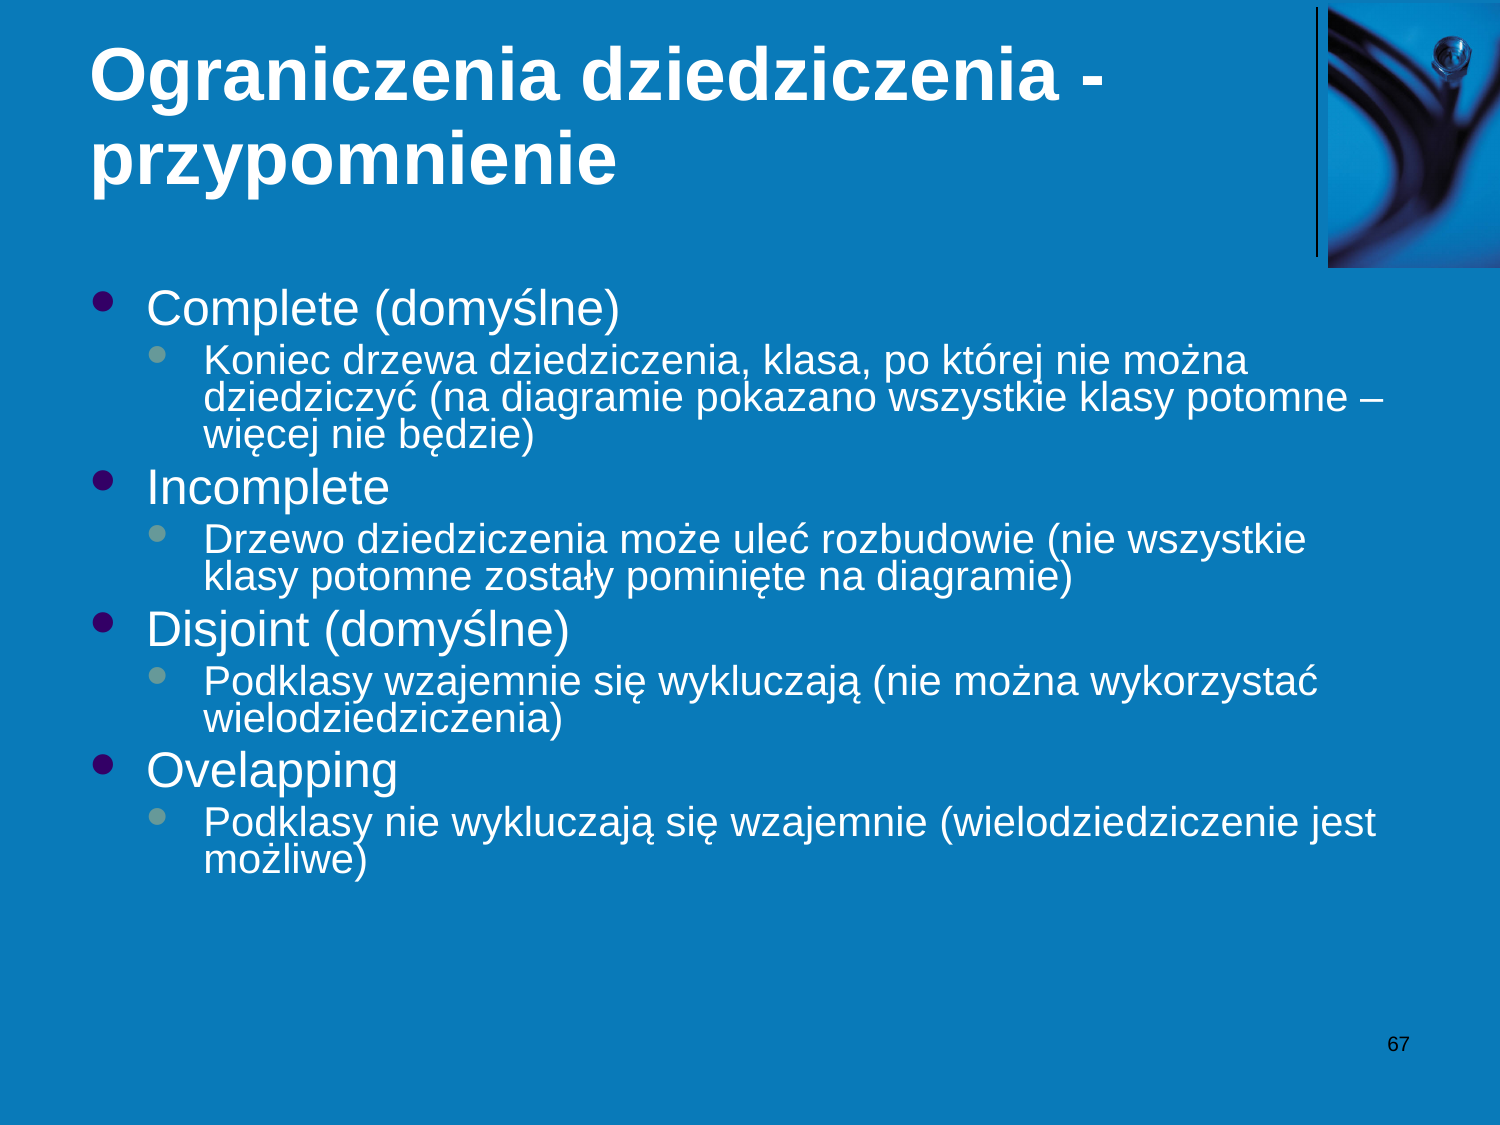

# Ograniczenia dziedziczenia - przypomnienie
Complete (domyślne)
Koniec drzewa dziedziczenia, klasa, po której nie można dziedziczyć (na diagramie pokazano wszystkie klasy potomne – więcej nie będzie)
Incomplete
Drzewo dziedziczenia może uleć rozbudowie (nie wszystkie klasy potomne zostały pominięte na diagramie)
Disjoint (domyślne)
Podklasy wzajemnie się wykluczają (nie można wykorzystać wielodziedziczenia)
Ovelapping
Podklasy nie wykluczają się wzajemnie (wielodziedziczenie jest możliwe)
67